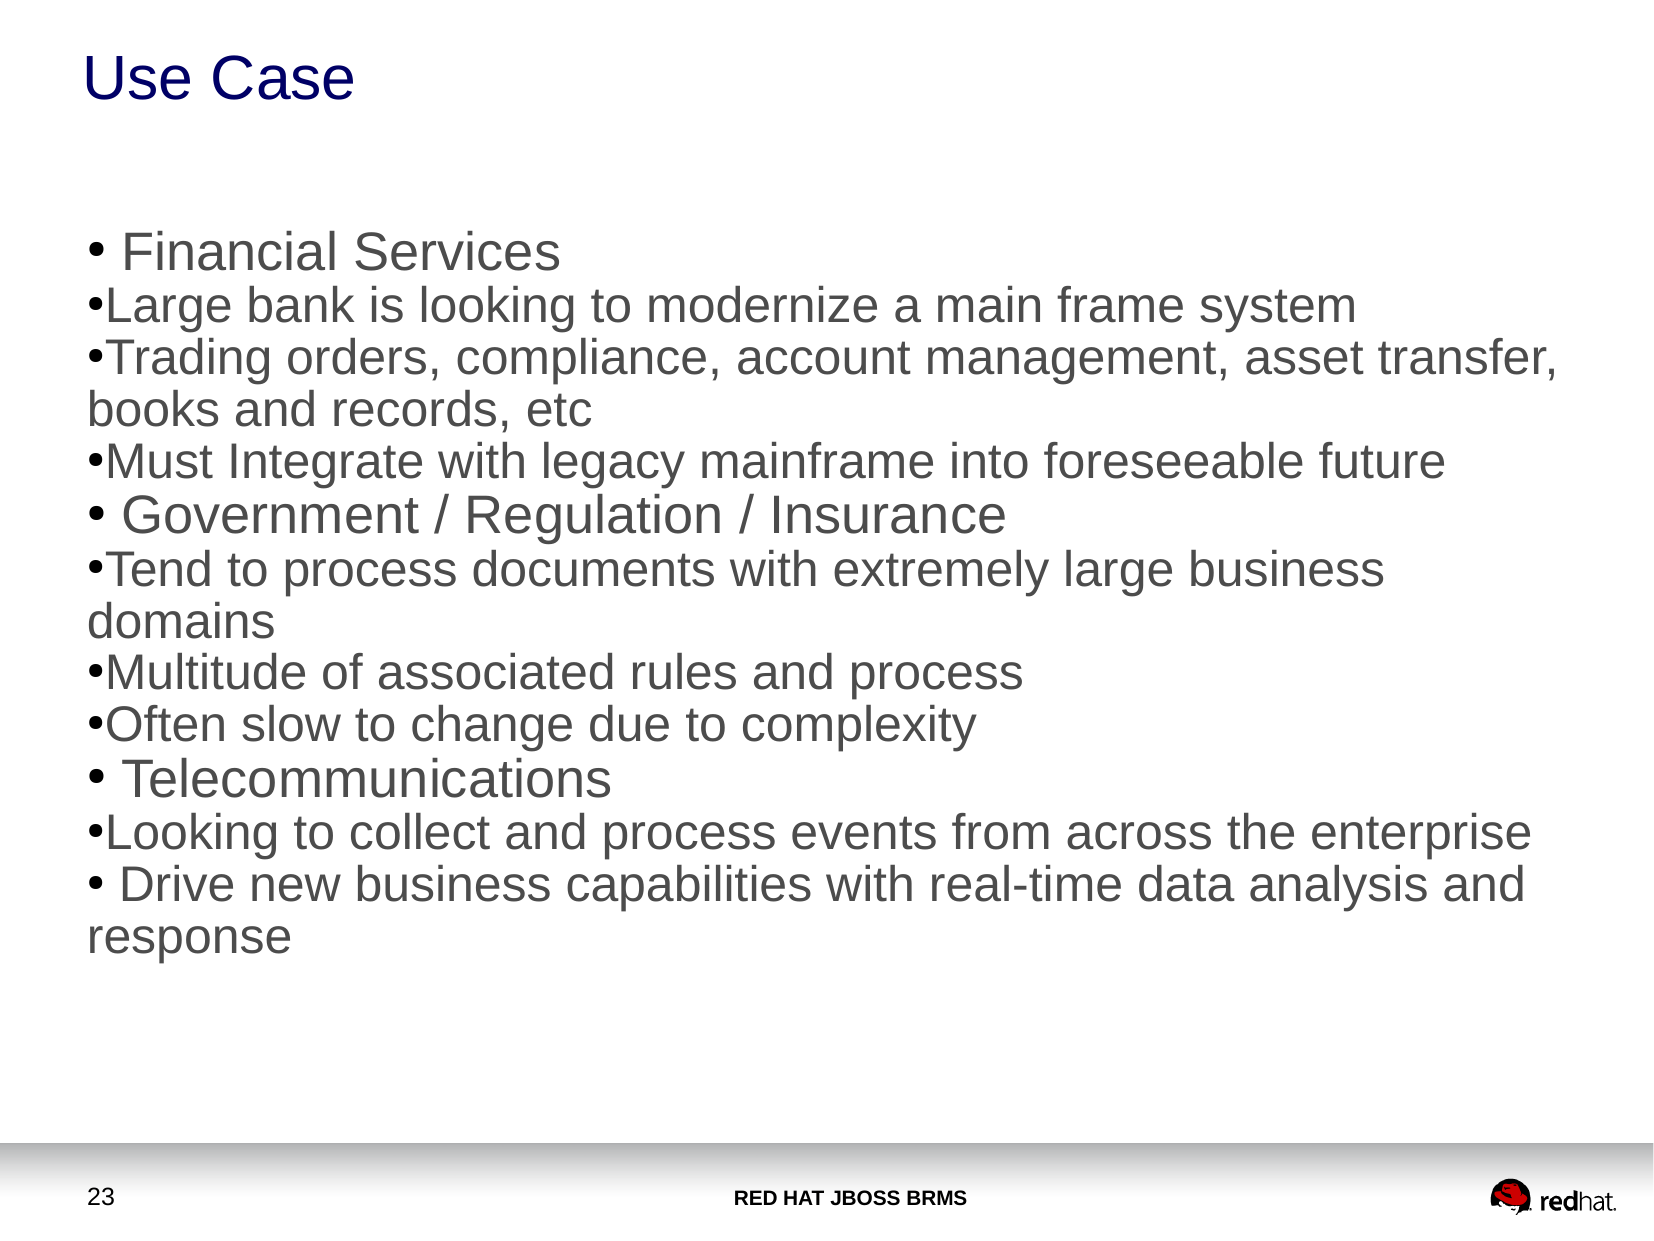

Use Case
# Financial Services
Large bank is looking to modernize a main frame system
Trading orders, compliance, account management, asset transfer, books and records, etc
Must Integrate with legacy mainframe into foreseeable future
 Government / Regulation / Insurance
Tend to process documents with extremely large business domains
Multitude of associated rules and process
Often slow to change due to complexity
 Telecommunications
Looking to collect and process events from across the enterprise
 Drive new business capabilities with real-time data analysis and response